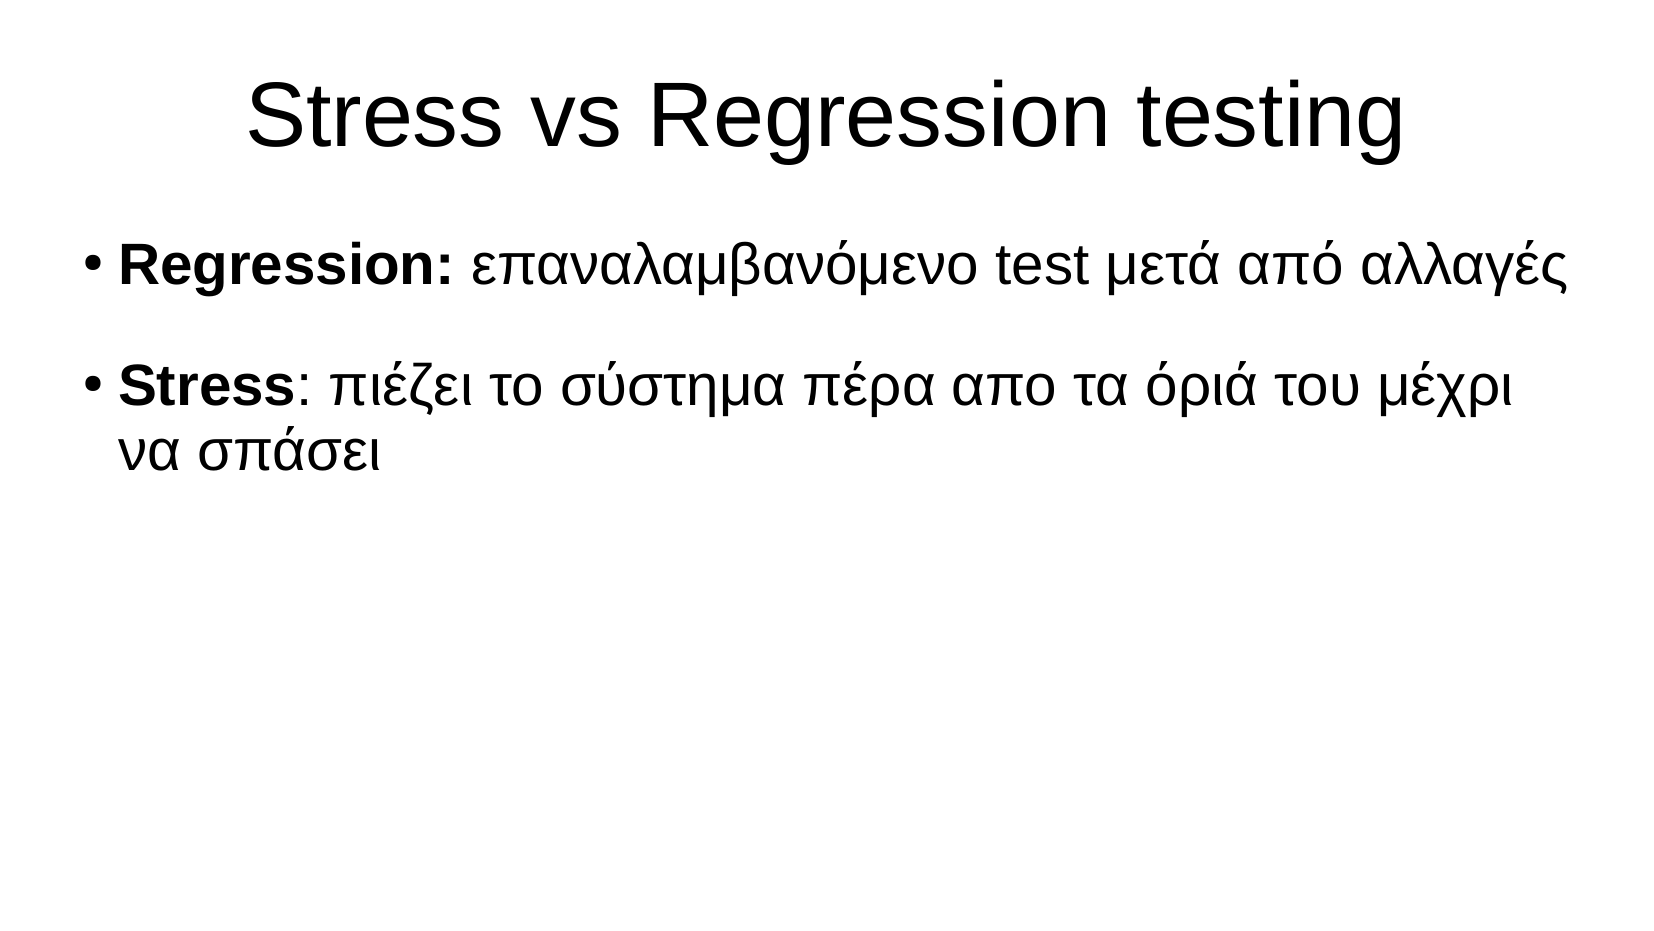

# Stress vs Regression testing
Regression: επαναλαμβανόμενο test μετά από αλλαγές
Stress: πιέζει το σύστημα πέρα απο τα όριά του μέχρι να σπάσει